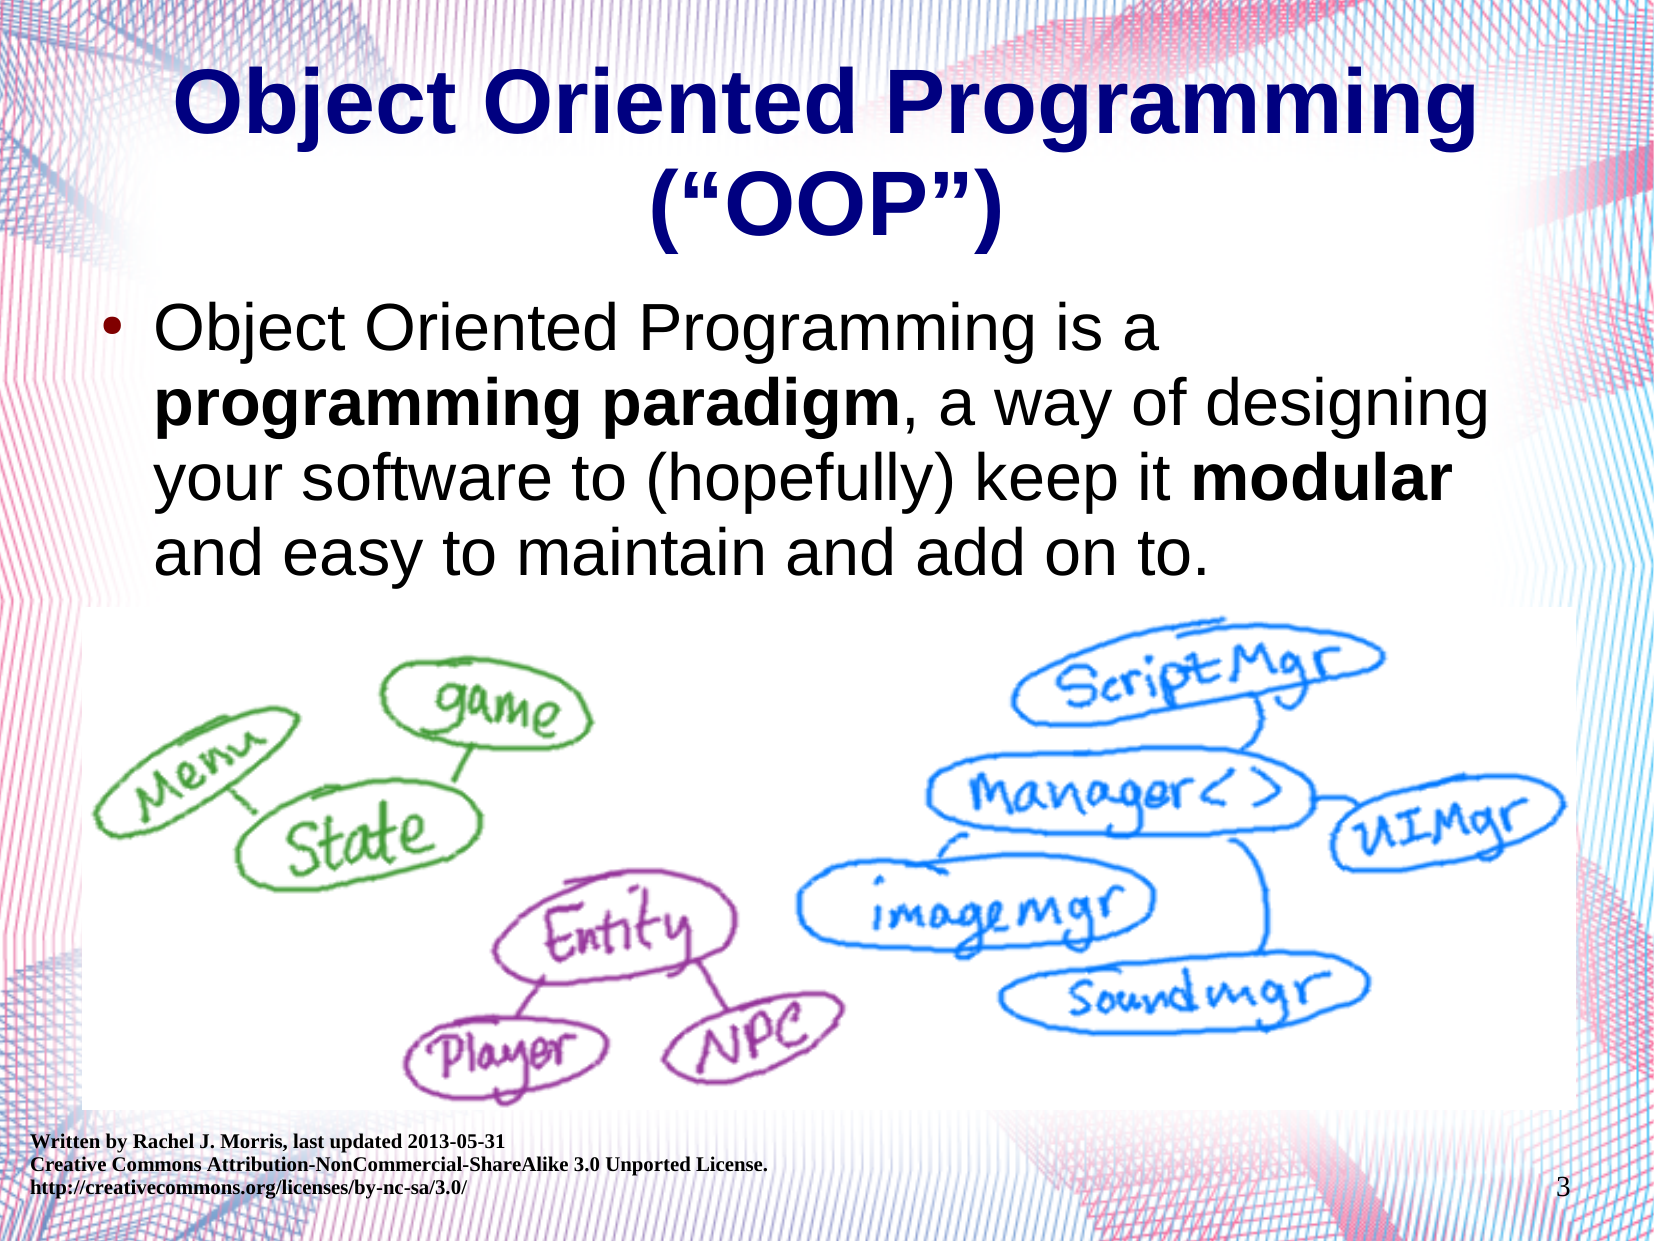

# Object Oriented Programming (“OOP”)
Object Oriented Programming is a programming paradigm, a way of designing your software to (hopefully) keep it modular and easy to maintain and add on to.
3